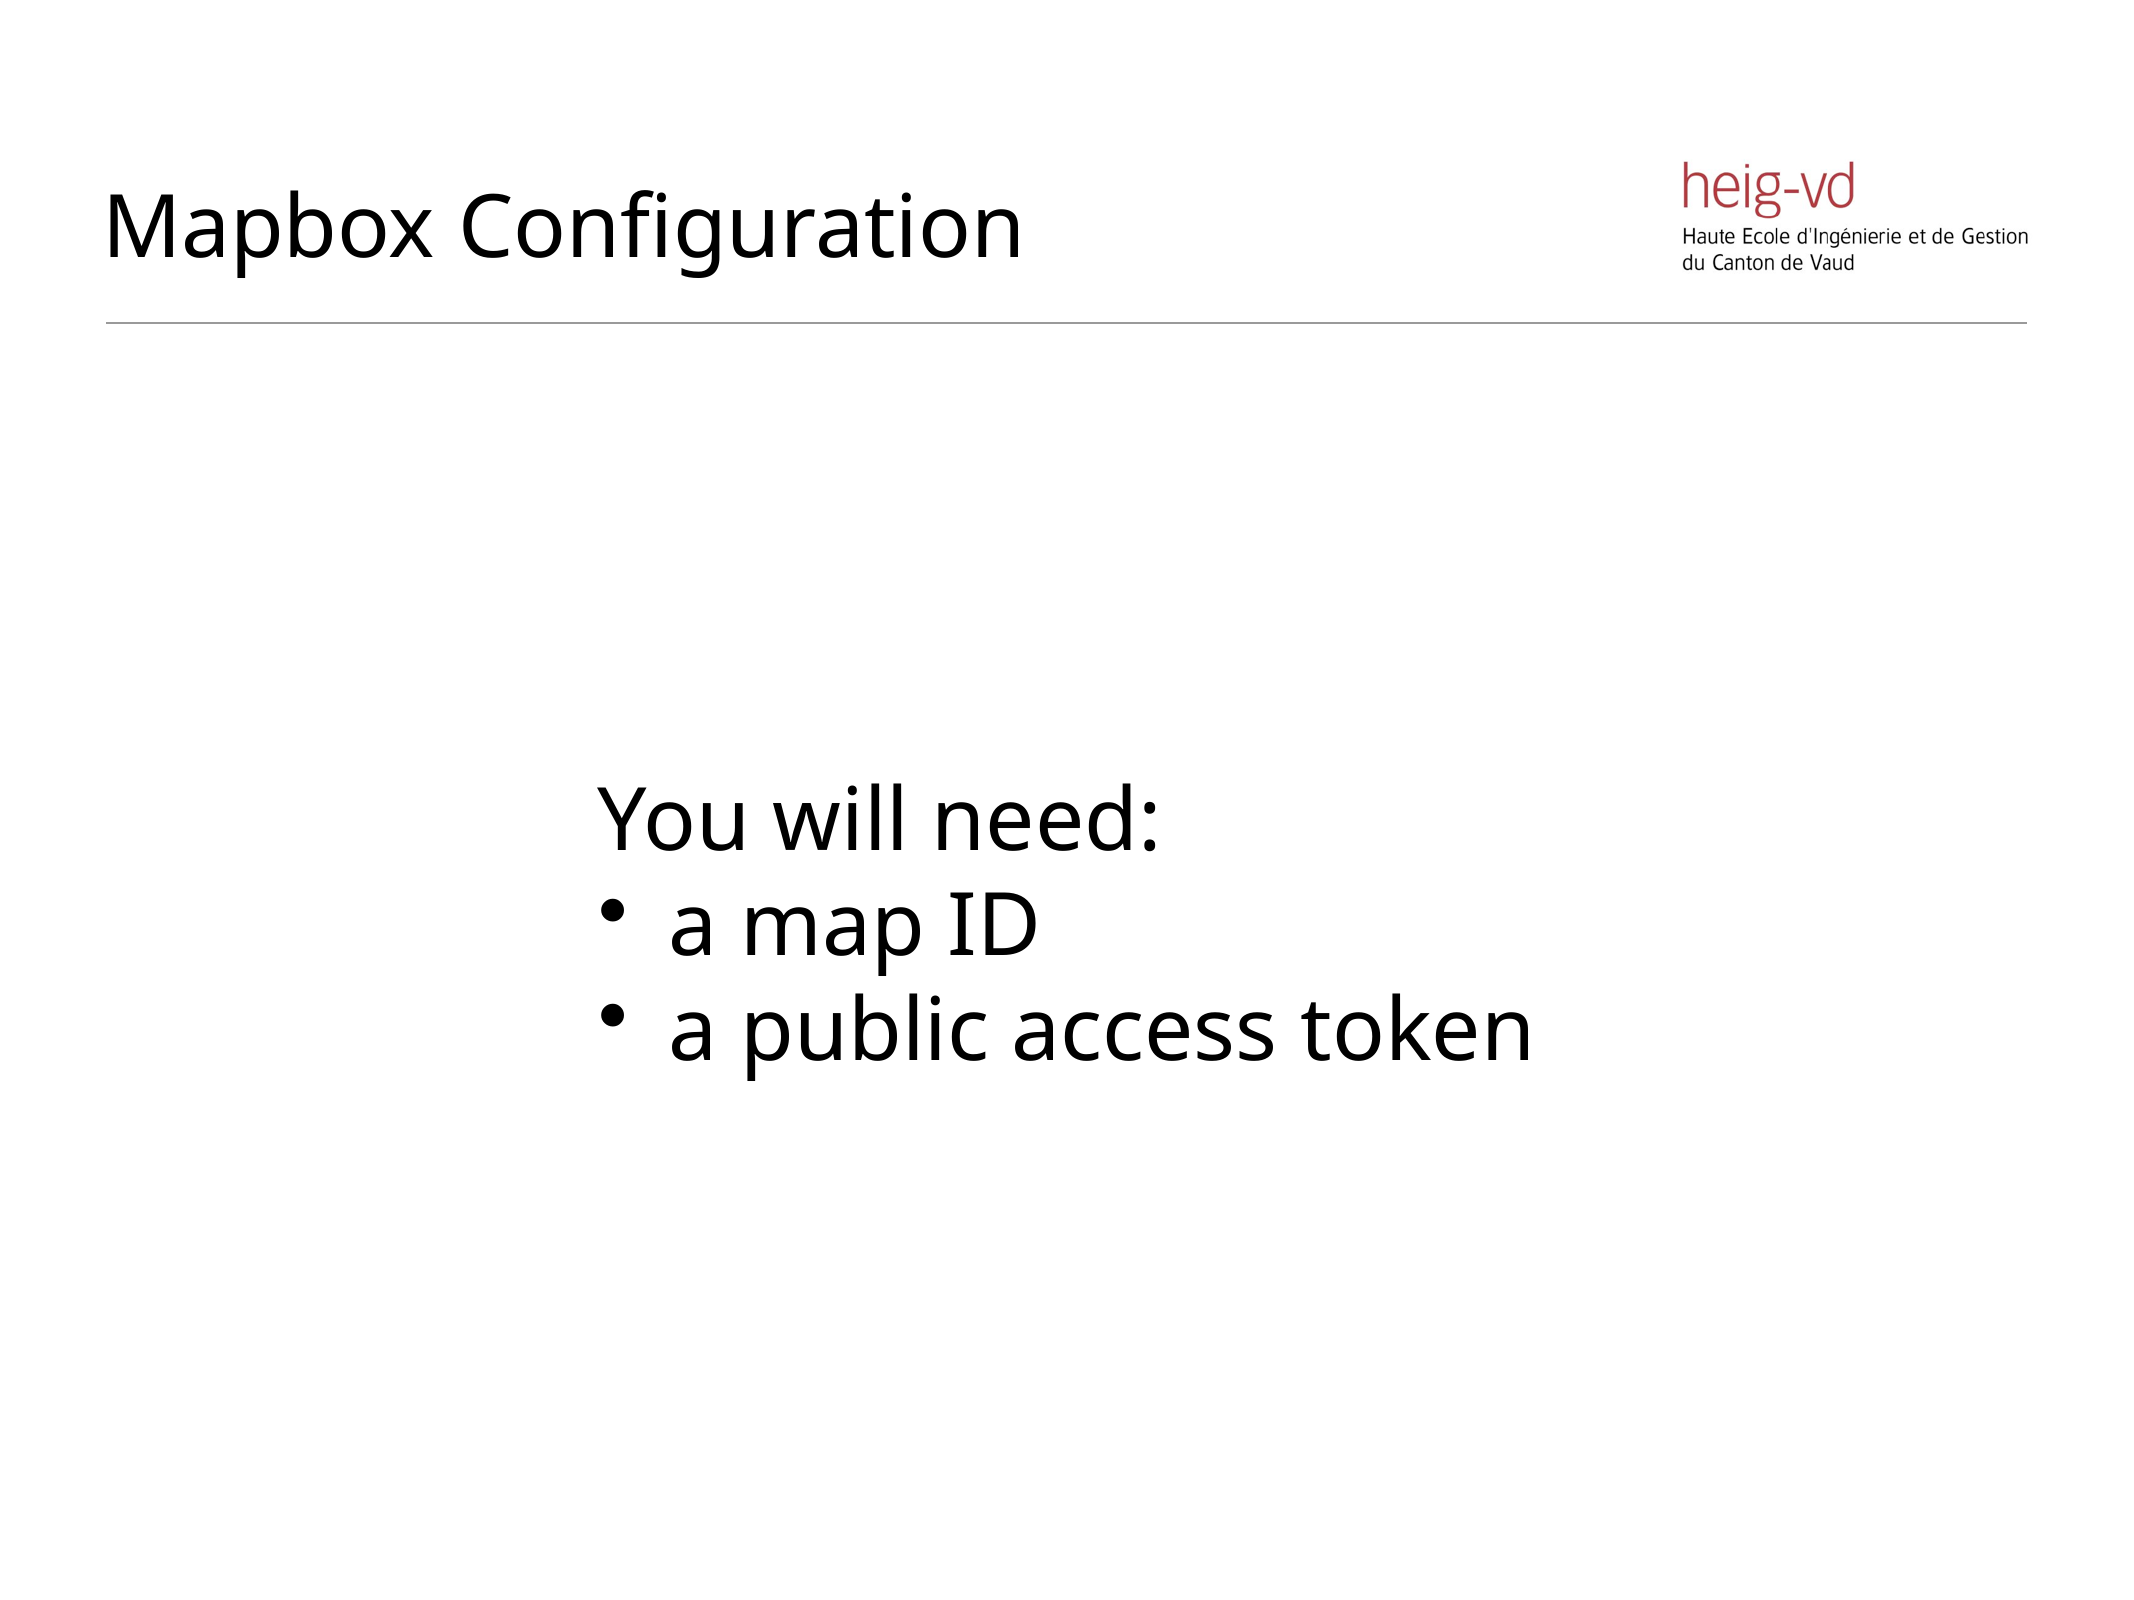

# Mapbox Configuration
You will need:
a map ID
a public access token